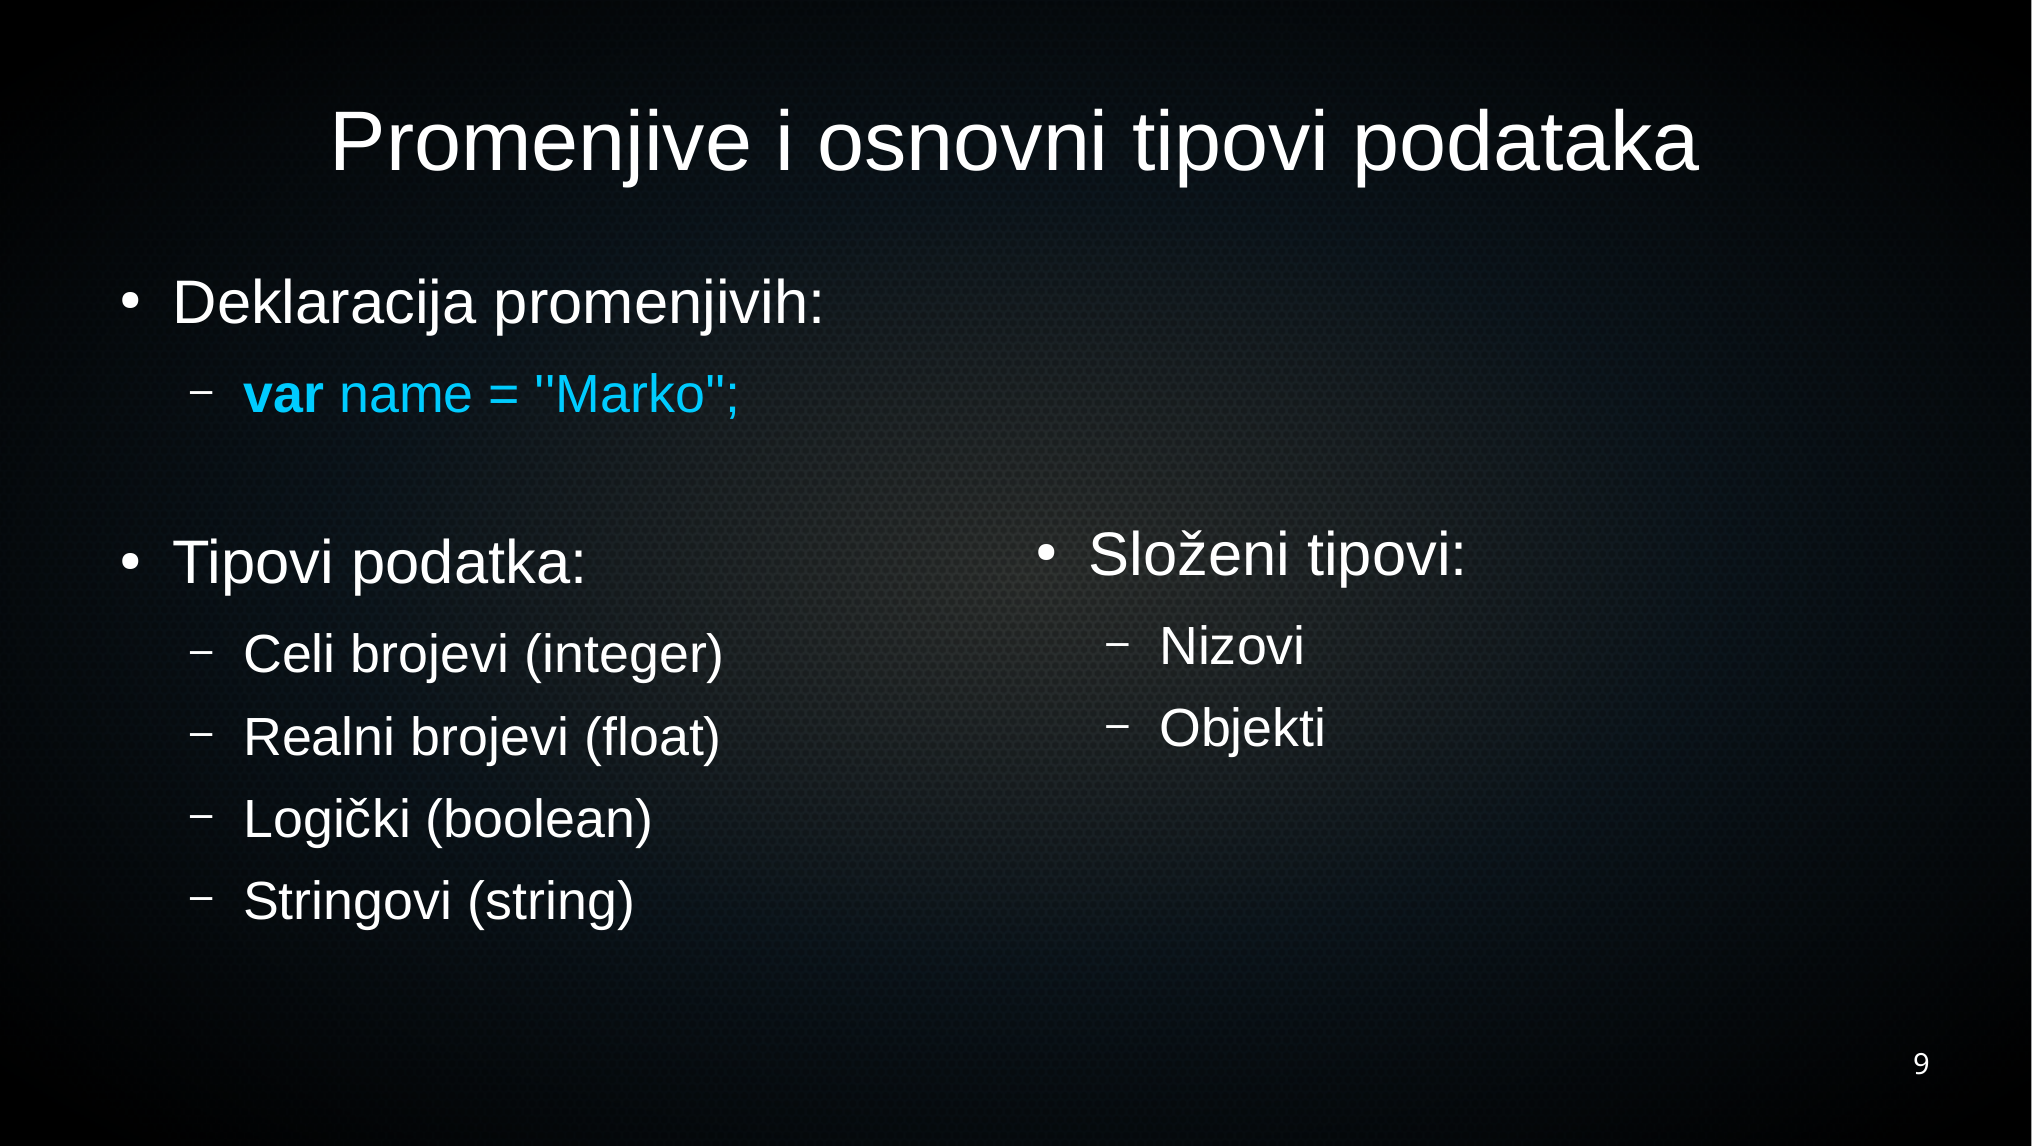

# Promenjive i osnovni tipovi podataka
Deklaracija promenjivih:
var name = ''Marko'';
Tipovi podatka:
Celi brojevi (integer)
Realni brojevi (float)
Logički (boolean)
Stringovi (string)
Složeni tipovi:
Nizovi
Objekti
9